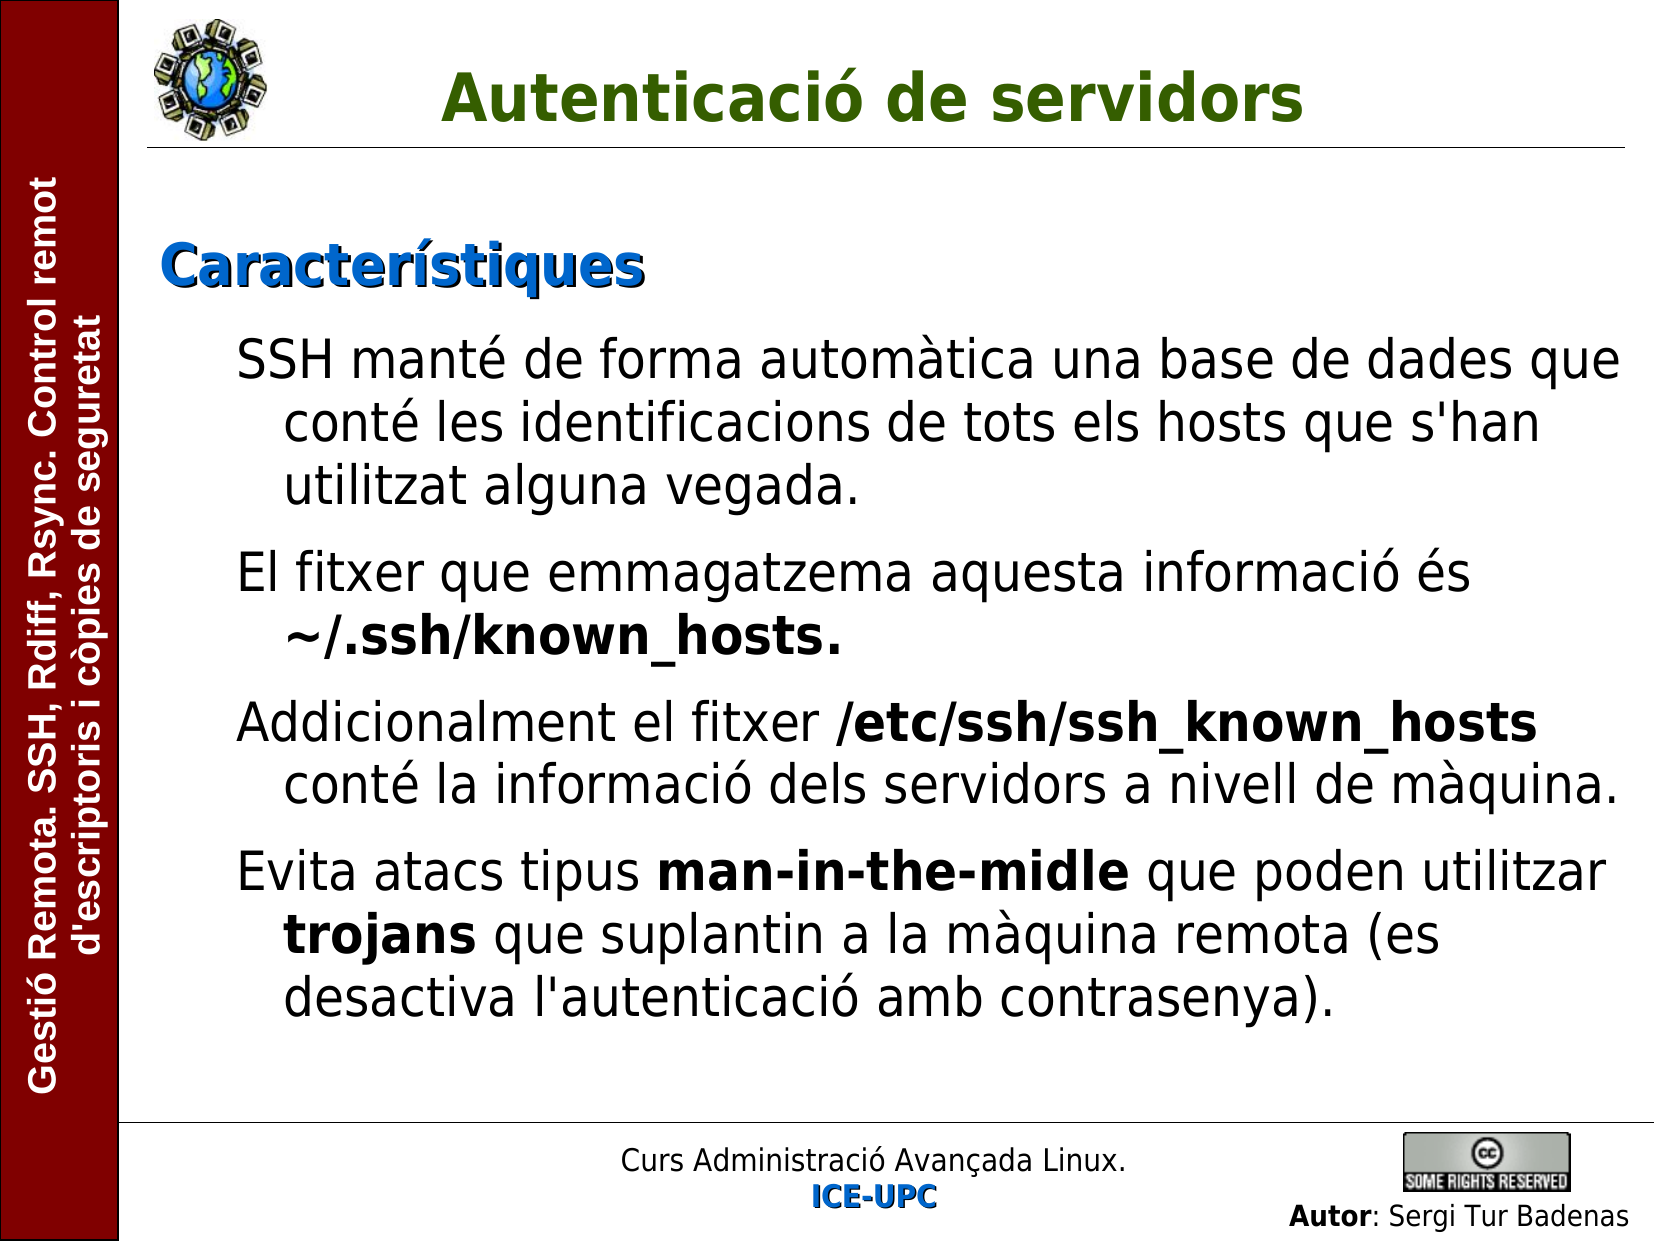

# Autenticació de servidors
Característiques
SSH manté de forma automàtica una base de dades que conté les identificacions de tots els hosts que s'han utilitzat alguna vegada.
El fitxer que emmagatzema aquesta informació és ~/.ssh/known_hosts.
Addicionalment el fitxer /etc/ssh/ssh_known_hosts conté la informació dels servidors a nivell de màquina.
Evita atacs tipus man-in-the-midle que poden utilitzar trojans que suplantin a la màquina remota (es desactiva l'autenticació amb contrasenya).